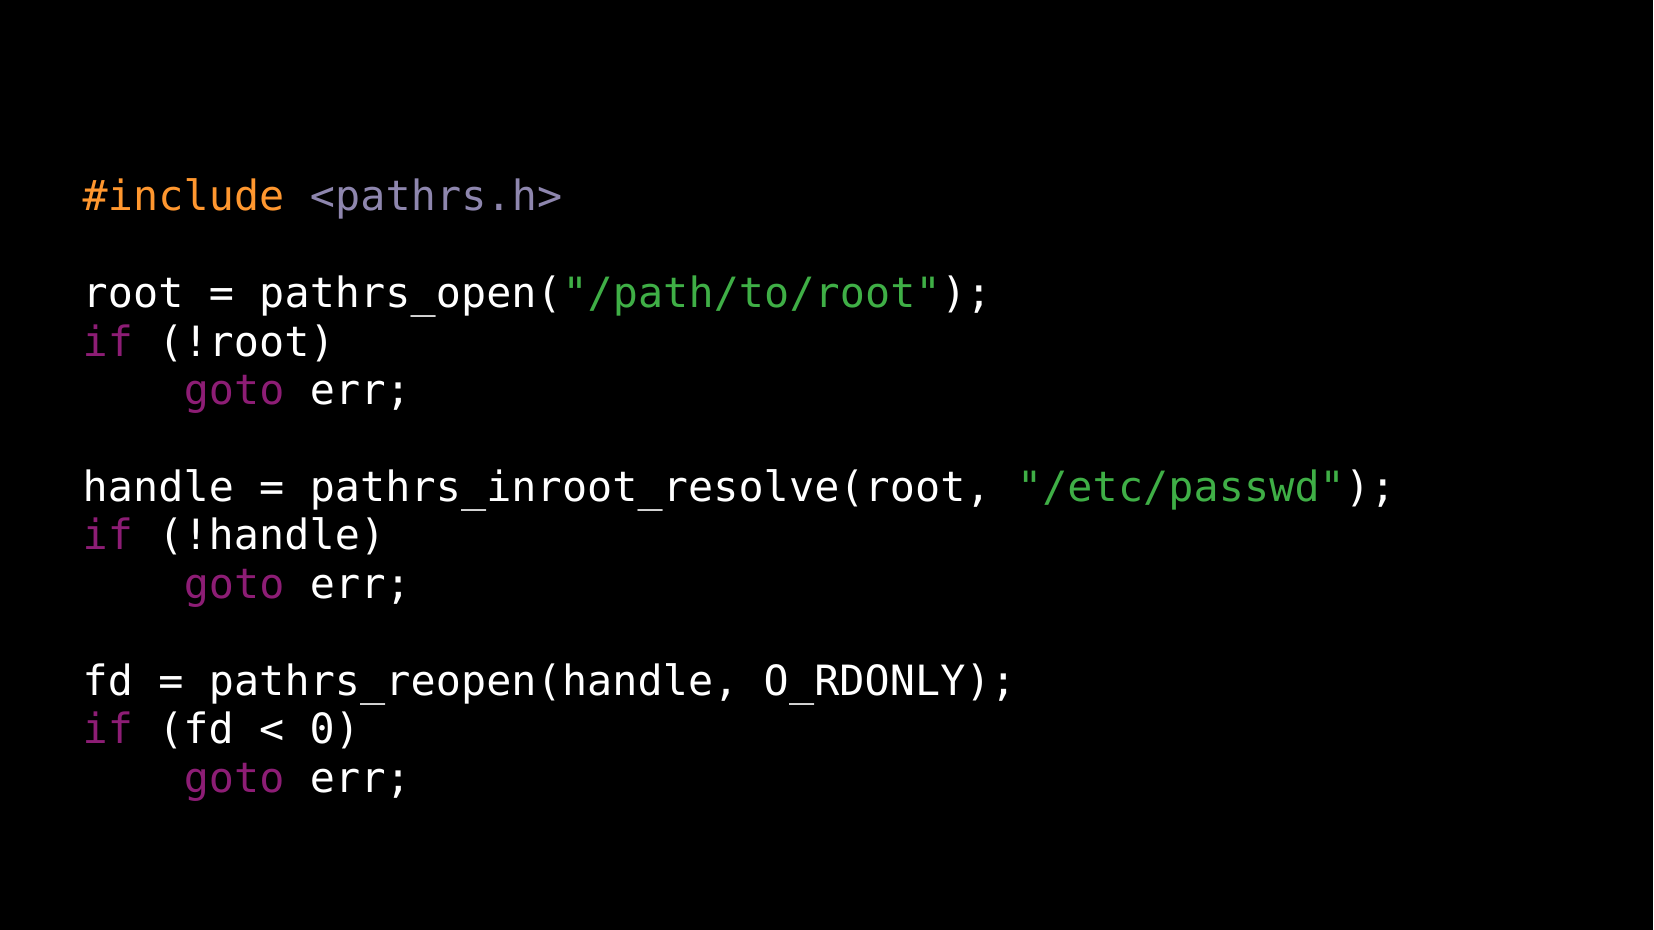

#include <pathrs.h>
root = pathrs_open("/path/to/root");
if (!root)
 goto err;
handle = pathrs_inroot_resolve(root, "/etc/passwd");
if (!handle)
 goto err;
fd = pathrs_reopen(handle, O_RDONLY);
if (fd < 0)
 goto err;